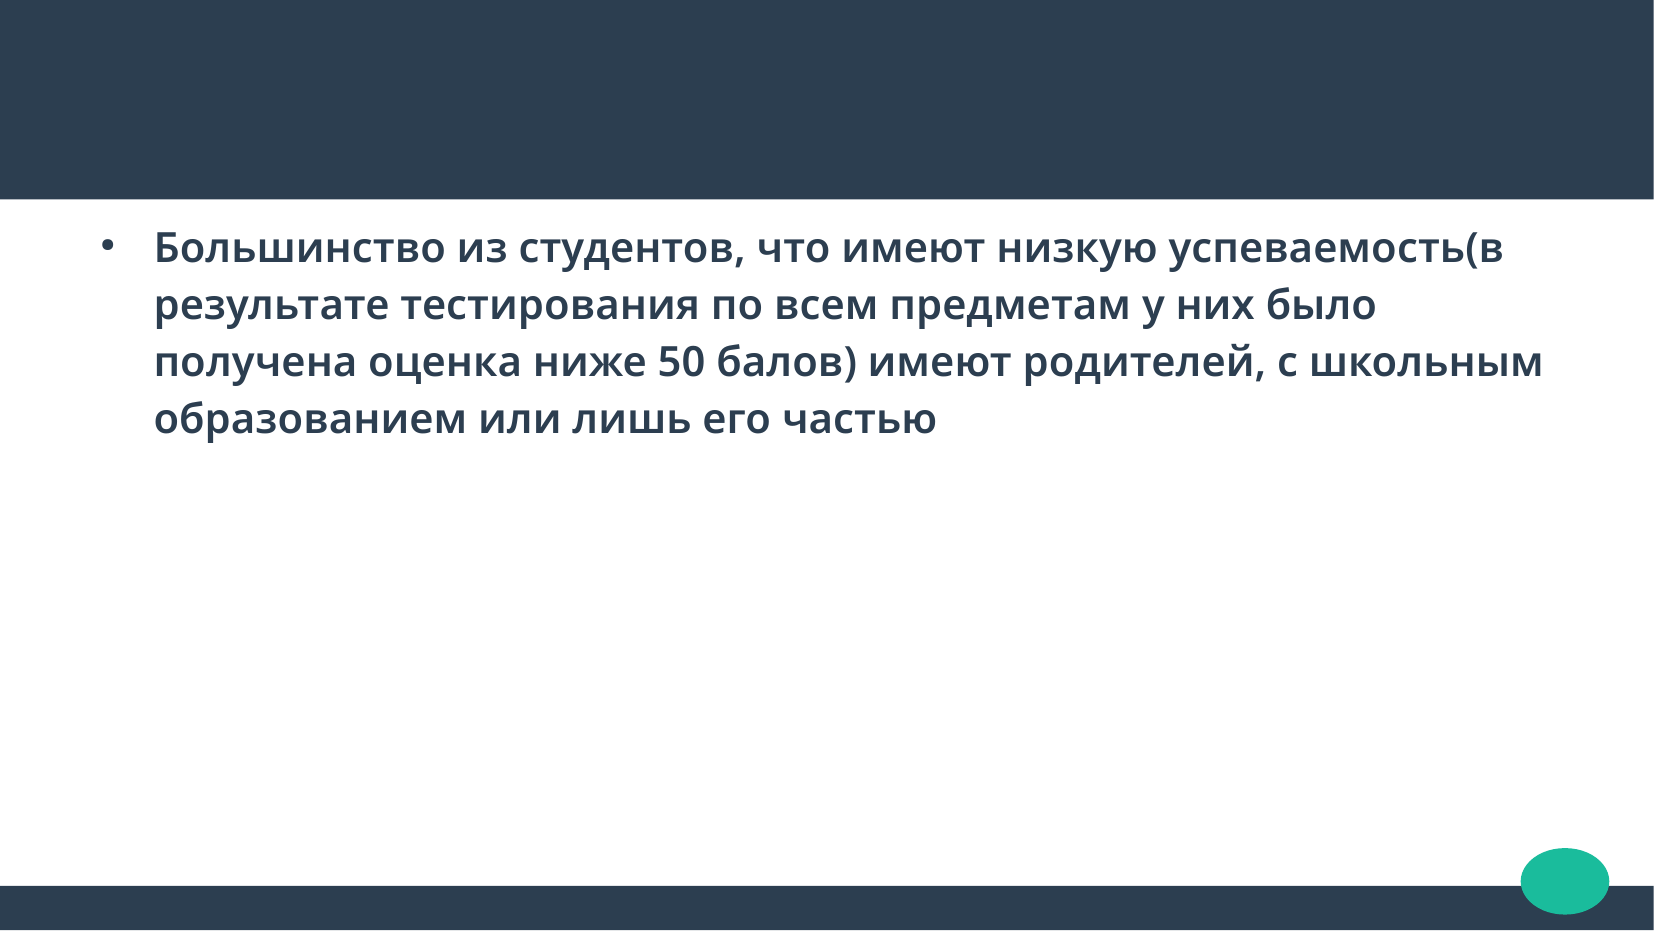

#
Большинство из студентов, что имеют низкую успеваемость(в результате тестирования по всем предметам у них было получена оценка ниже 50 балов) имеют родителей, с школьным образованием или лишь его частью